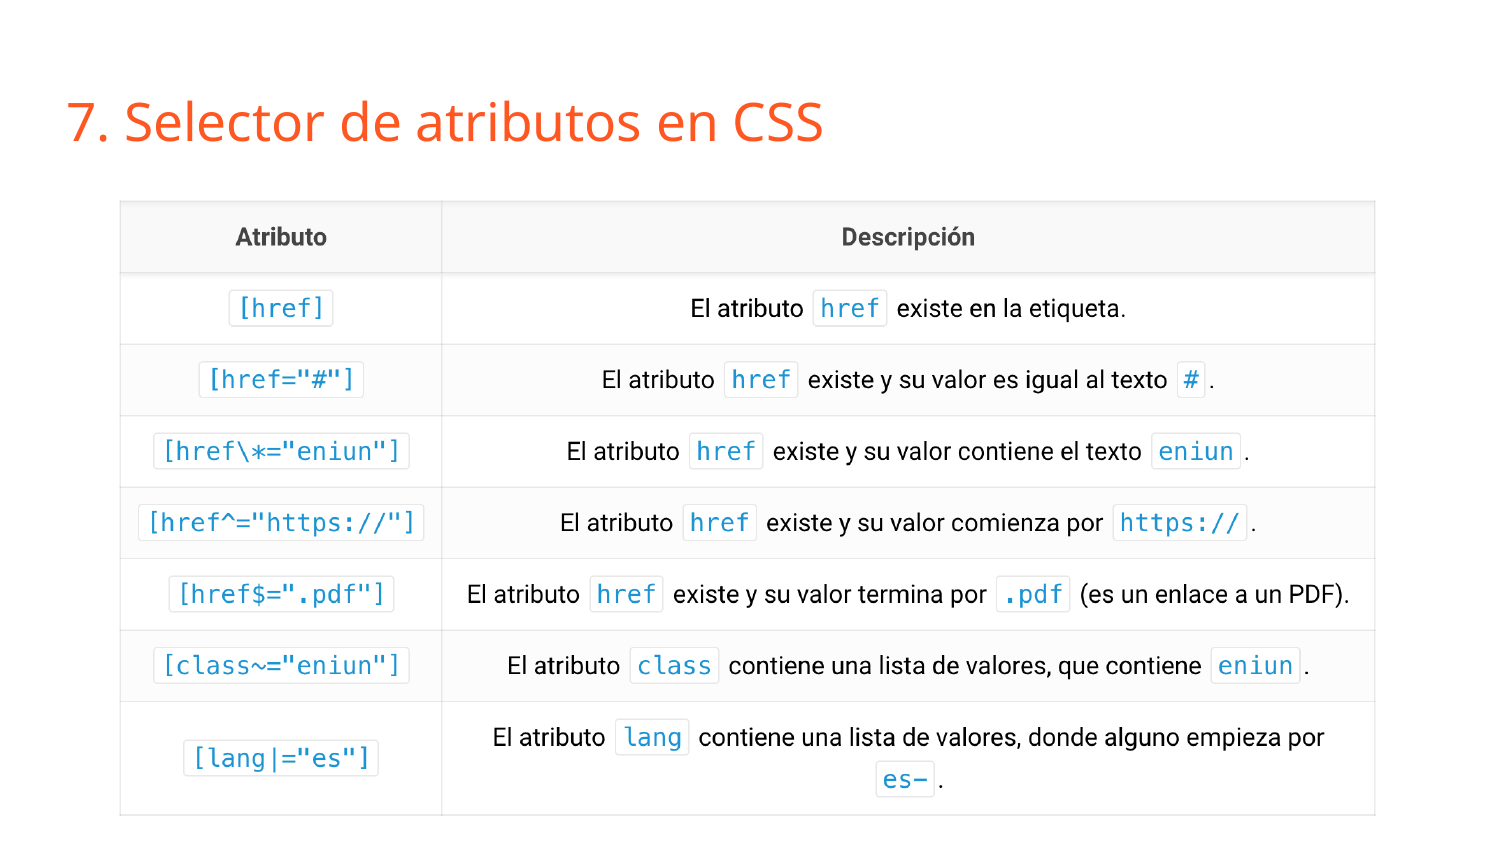

# 7. Selector de atributos en CSS